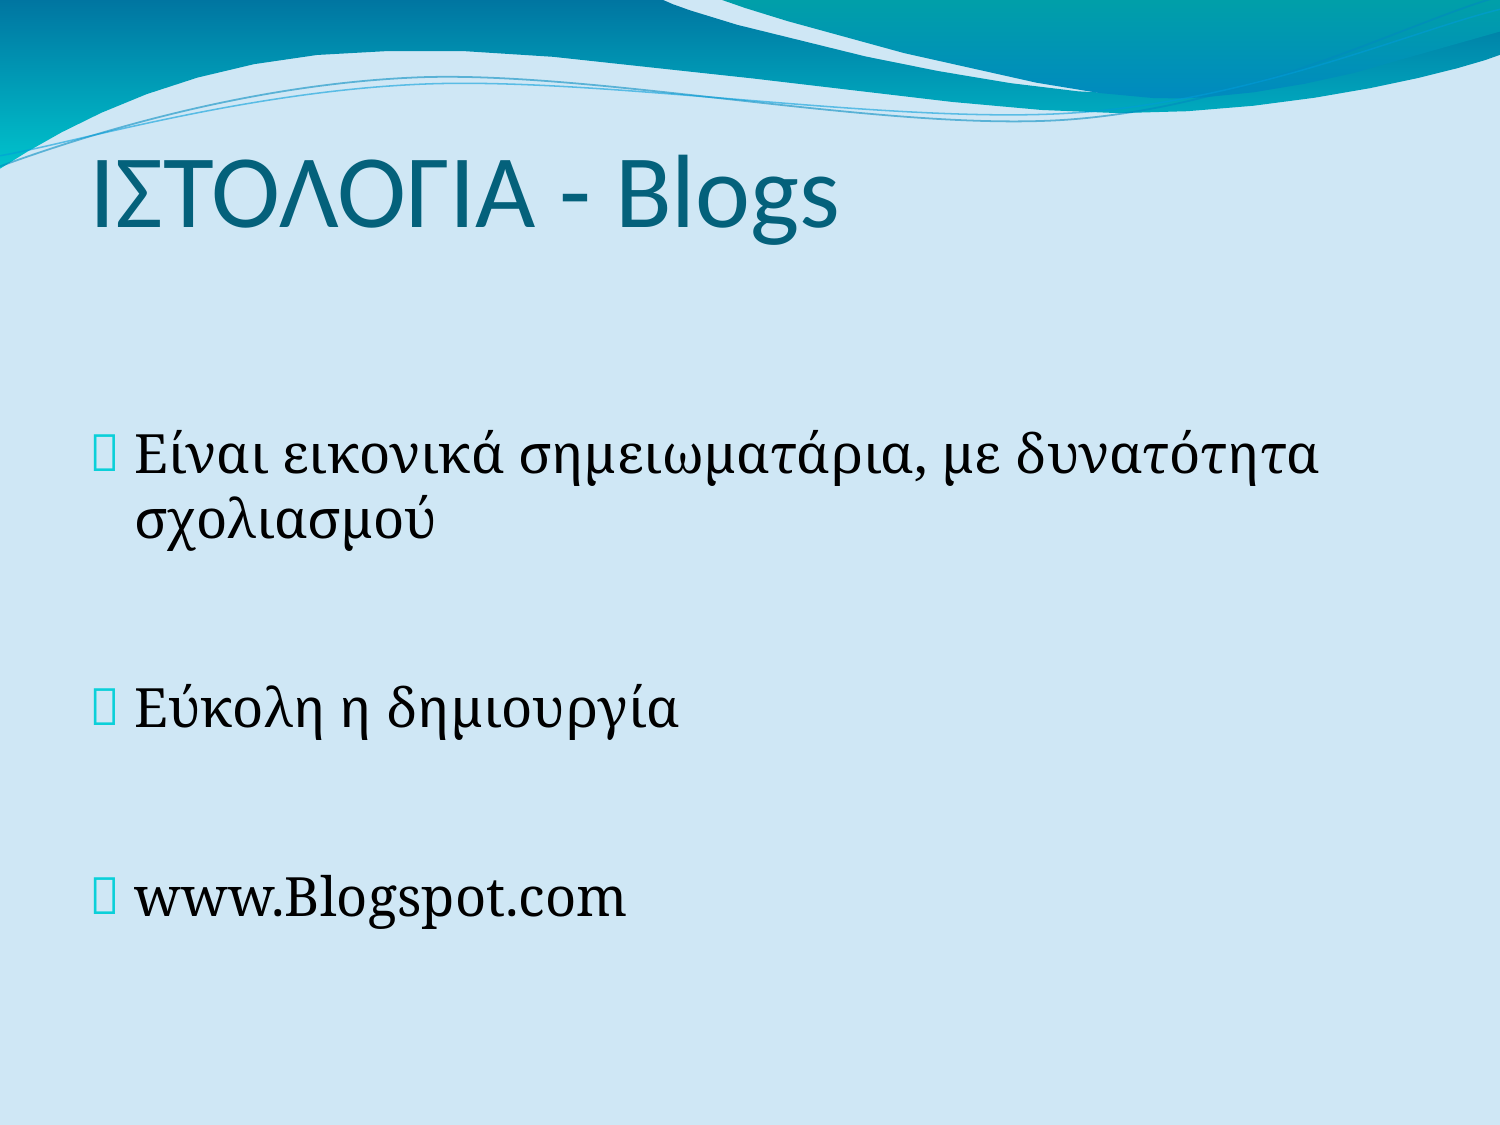

# IΣΤΟΛΟΓΙΑ - Blogs
Είναι εικονικά σημειωματάρια, με δυνατότητα σχολιασμού
Εύκολη η δημιουργία
www.Blogspot.com